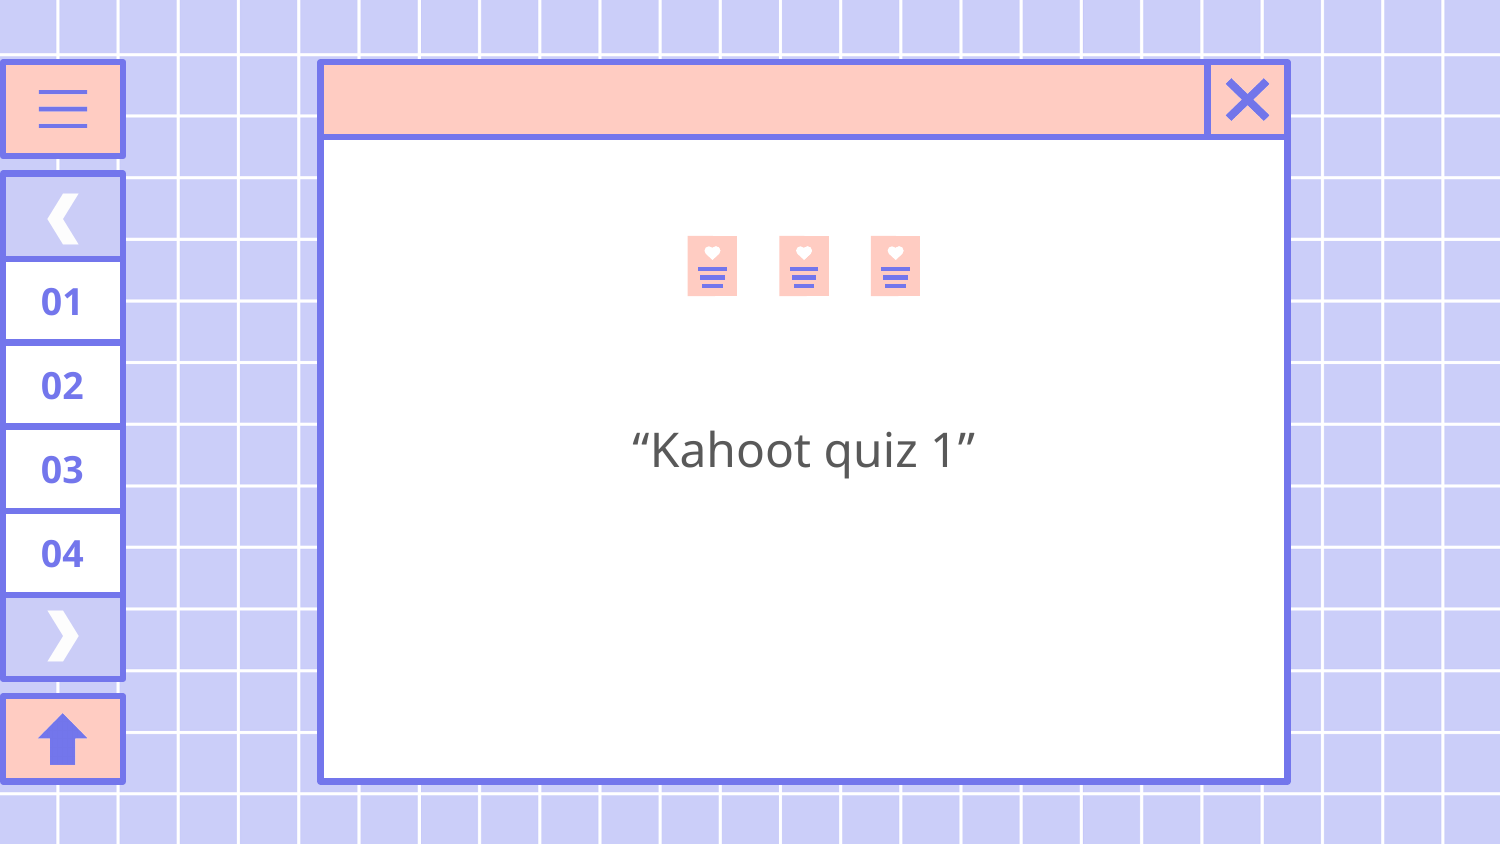

01
# “Kahoot quiz 1”
02
03
04